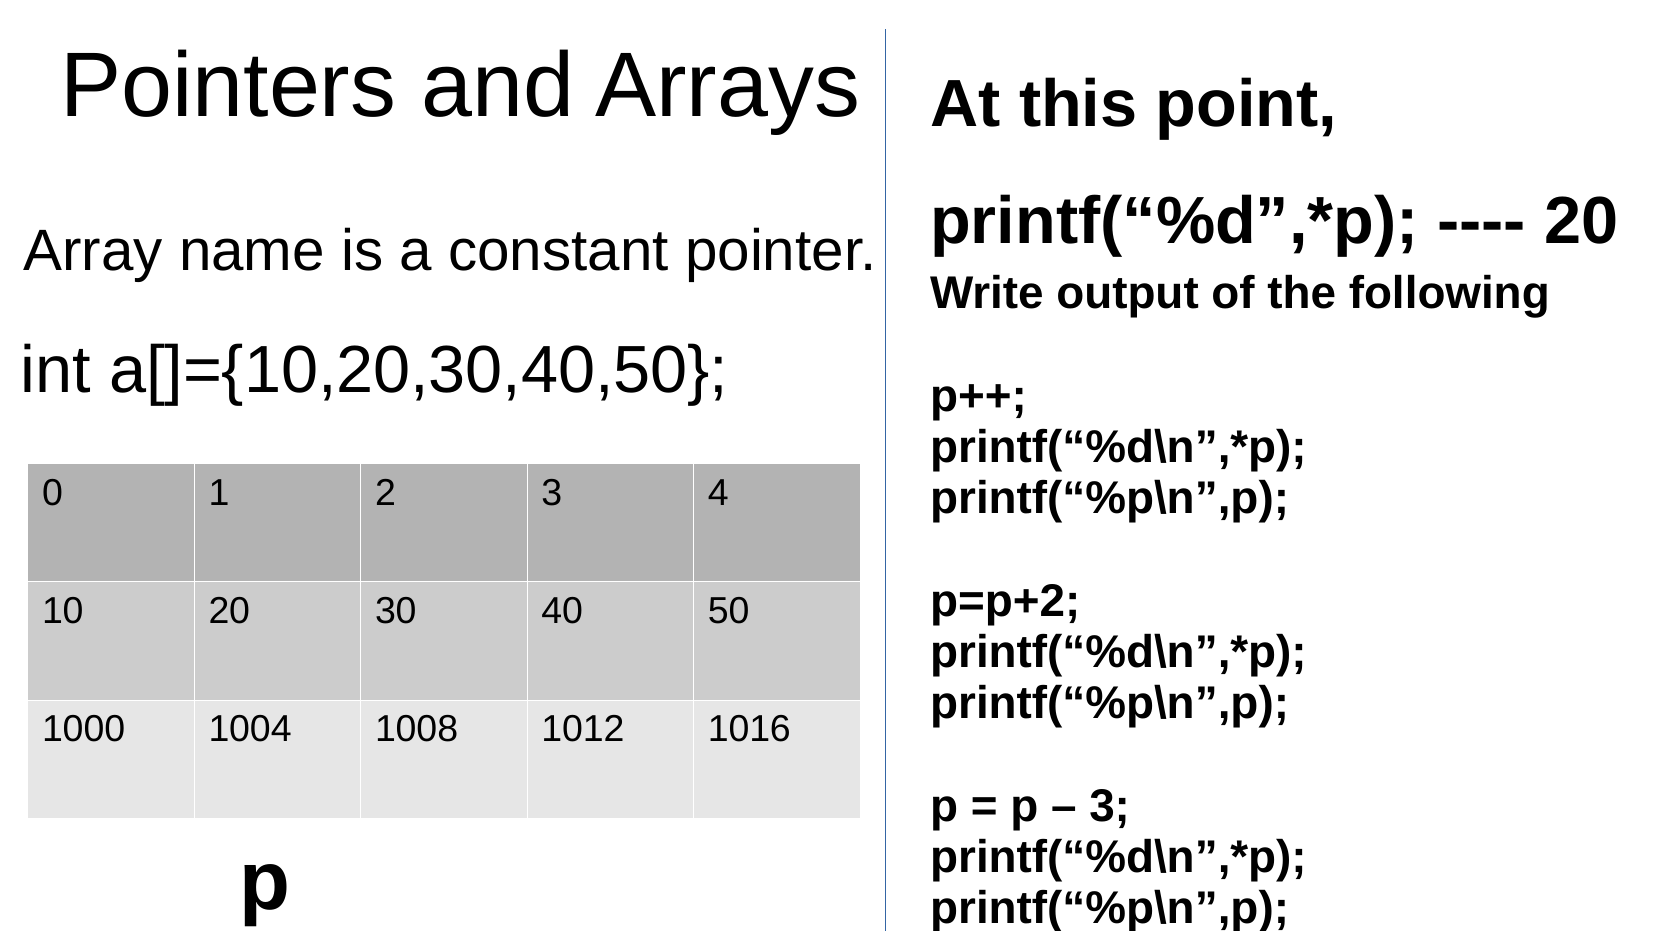

# Pointers and Arrays
At this point,
printf(“%d”,*p); ---- 20
Array name is a constant pointer.
Write output of the following
p++;
printf(“%d\n”,*p);
printf(“%p\n”,p);
p=p+2;
printf(“%d\n”,*p);
printf(“%p\n”,p);
p = p – 3;
printf(“%d\n”,*p);
printf(“%p\n”,p);
int a[]={10,20,30,40,50};
| 0 | 1 | 2 | 3 | 4 |
| --- | --- | --- | --- | --- |
| 10 | 20 | 30 | 40 | 50 |
| 1000 | 1004 | 1008 | 1012 | 1016 |
p